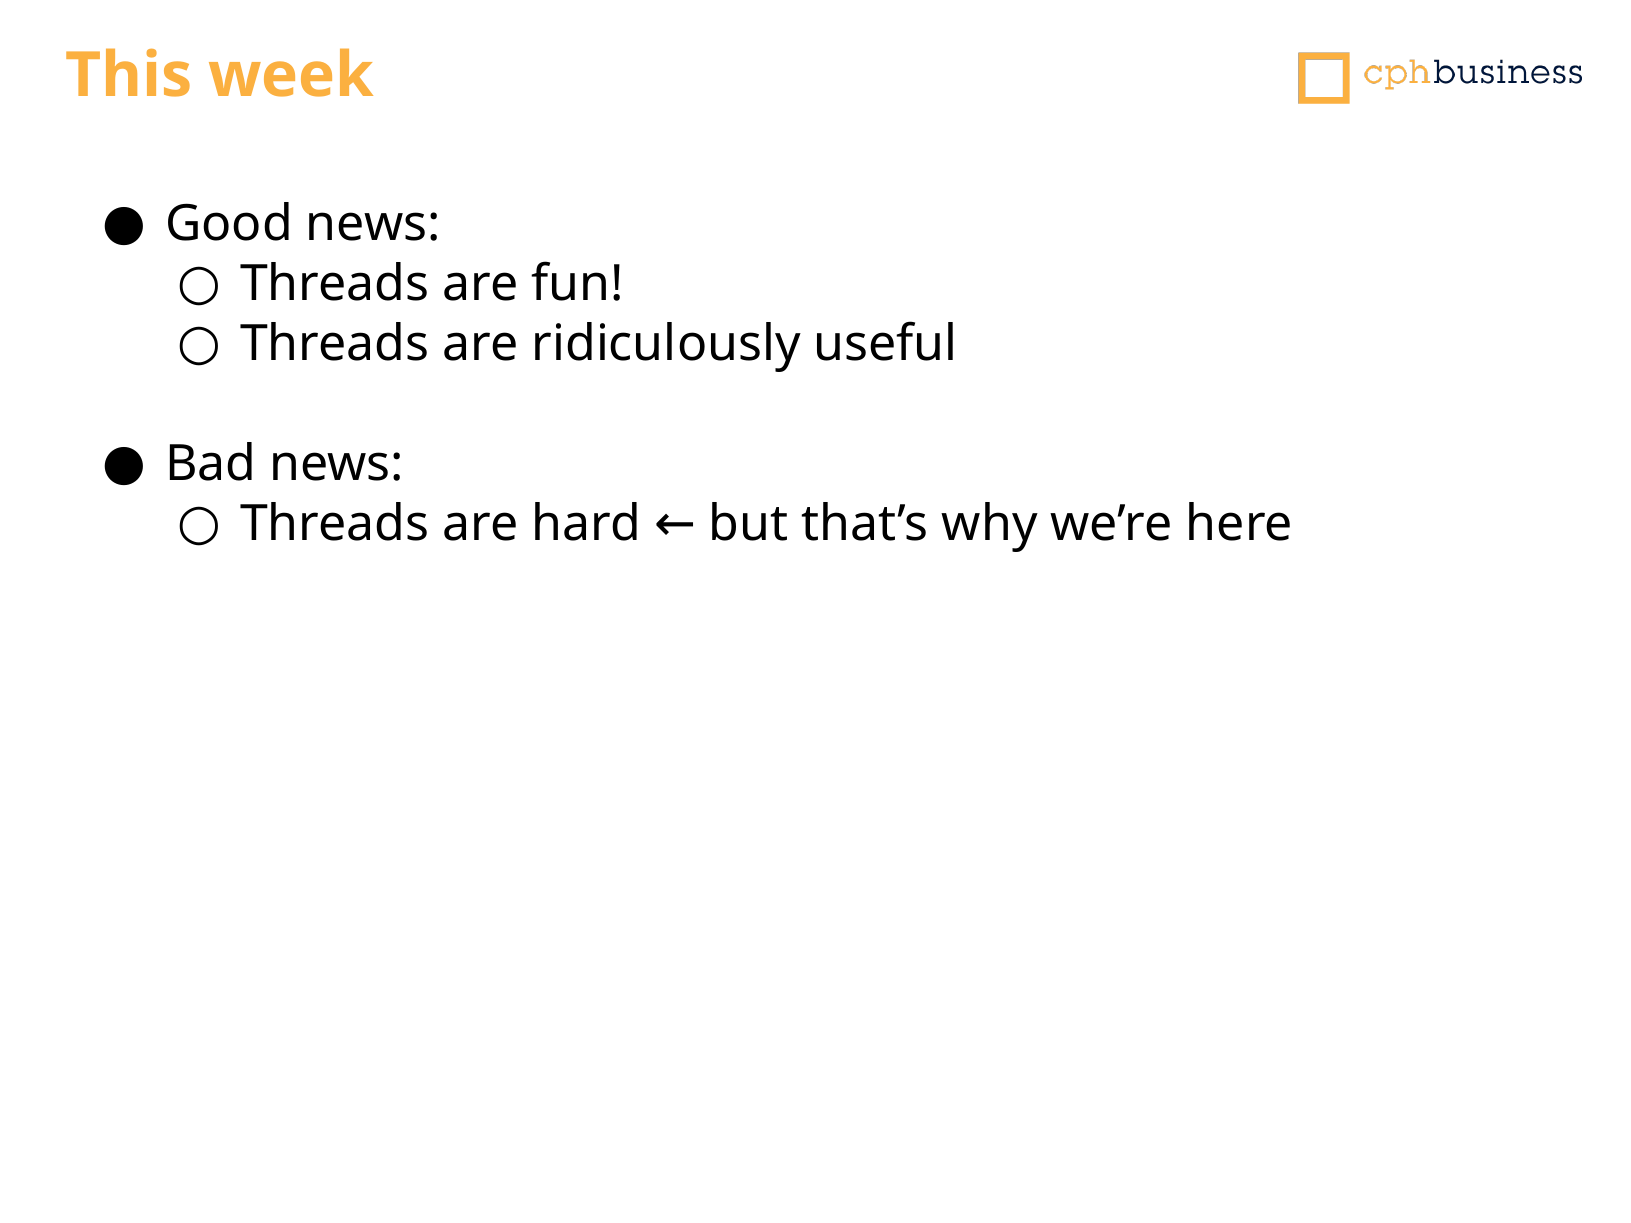

This week
Good news:
Threads are fun!
Threads are ridiculously useful
Bad news:
Threads are hard ← but that’s why we’re here